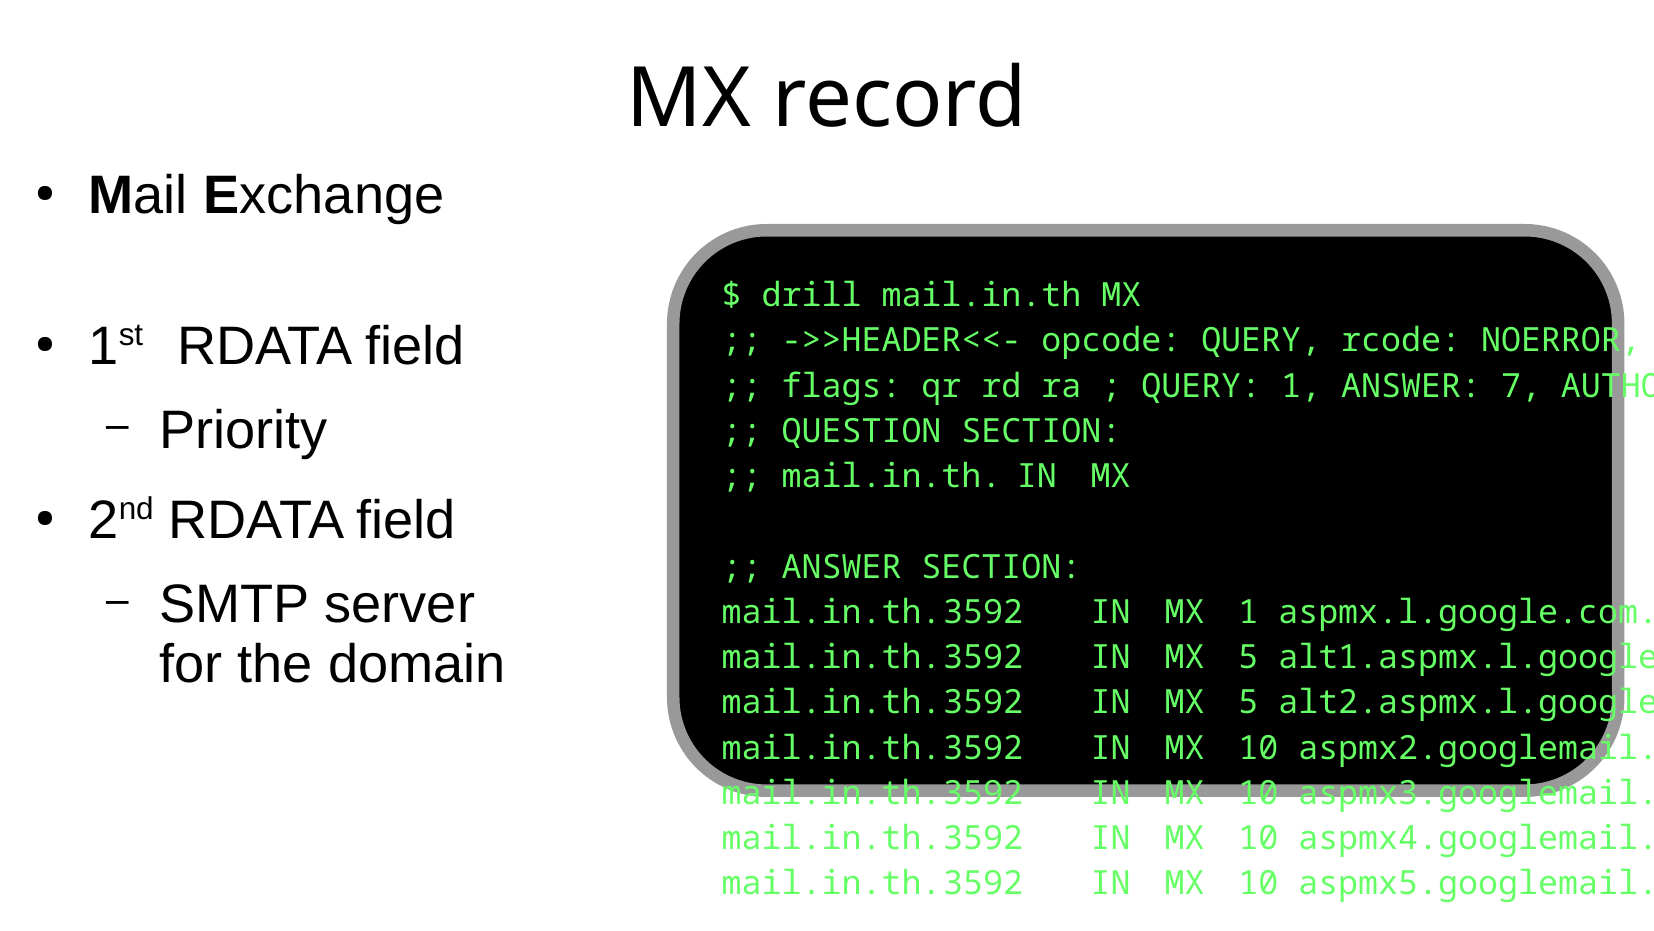

# MX record
Mail Exchange
1st	 RDATA field
Priority
2nd RDATA field
SMTP server
for the domain
$ drill mail.in.th MX
;; ->>HEADER<<- opcode: QUERY, rcode: NOERROR, id: 1
;; flags: qr rd ra ; QUERY: 1, ANSWER: 7, AUTHORITY:
;; QUESTION SECTION:
;; mail.in.th.	IN	MX
;; ANSWER SECTION:
mail.in.th.	3592	IN	MX	1 aspmx.l.google.com.
mail.in.th.	3592	IN	MX	5 alt1.aspmx.l.google.com.
mail.in.th.	3592	IN	MX	5 alt2.aspmx.l.google.com.
mail.in.th.	3592	IN	MX	10 aspmx2.googlemail.com.
mail.in.th.	3592	IN	MX	10 aspmx3.googlemail.com.
mail.in.th.	3592	IN	MX	10 aspmx4.googlemail.com.
mail.in.th.	3592	IN	MX	10 aspmx5.googlemail.com.